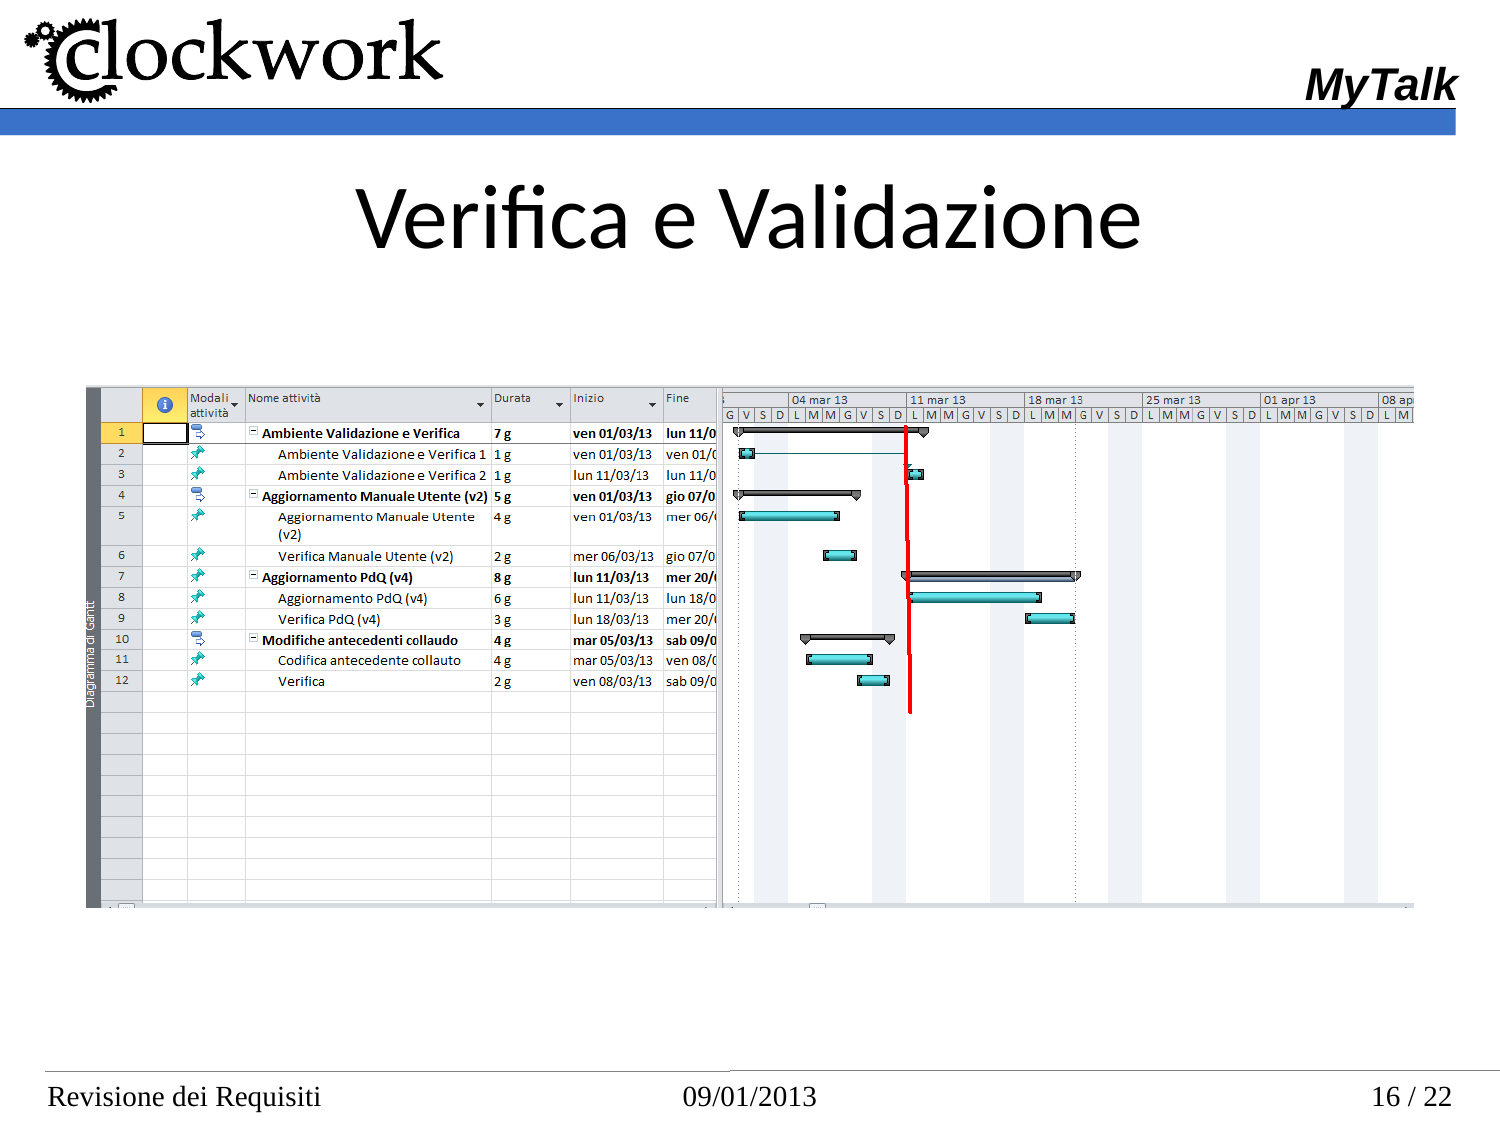

Verifica e Validazione
Revisione dei Requisiti
09/01/2013
16